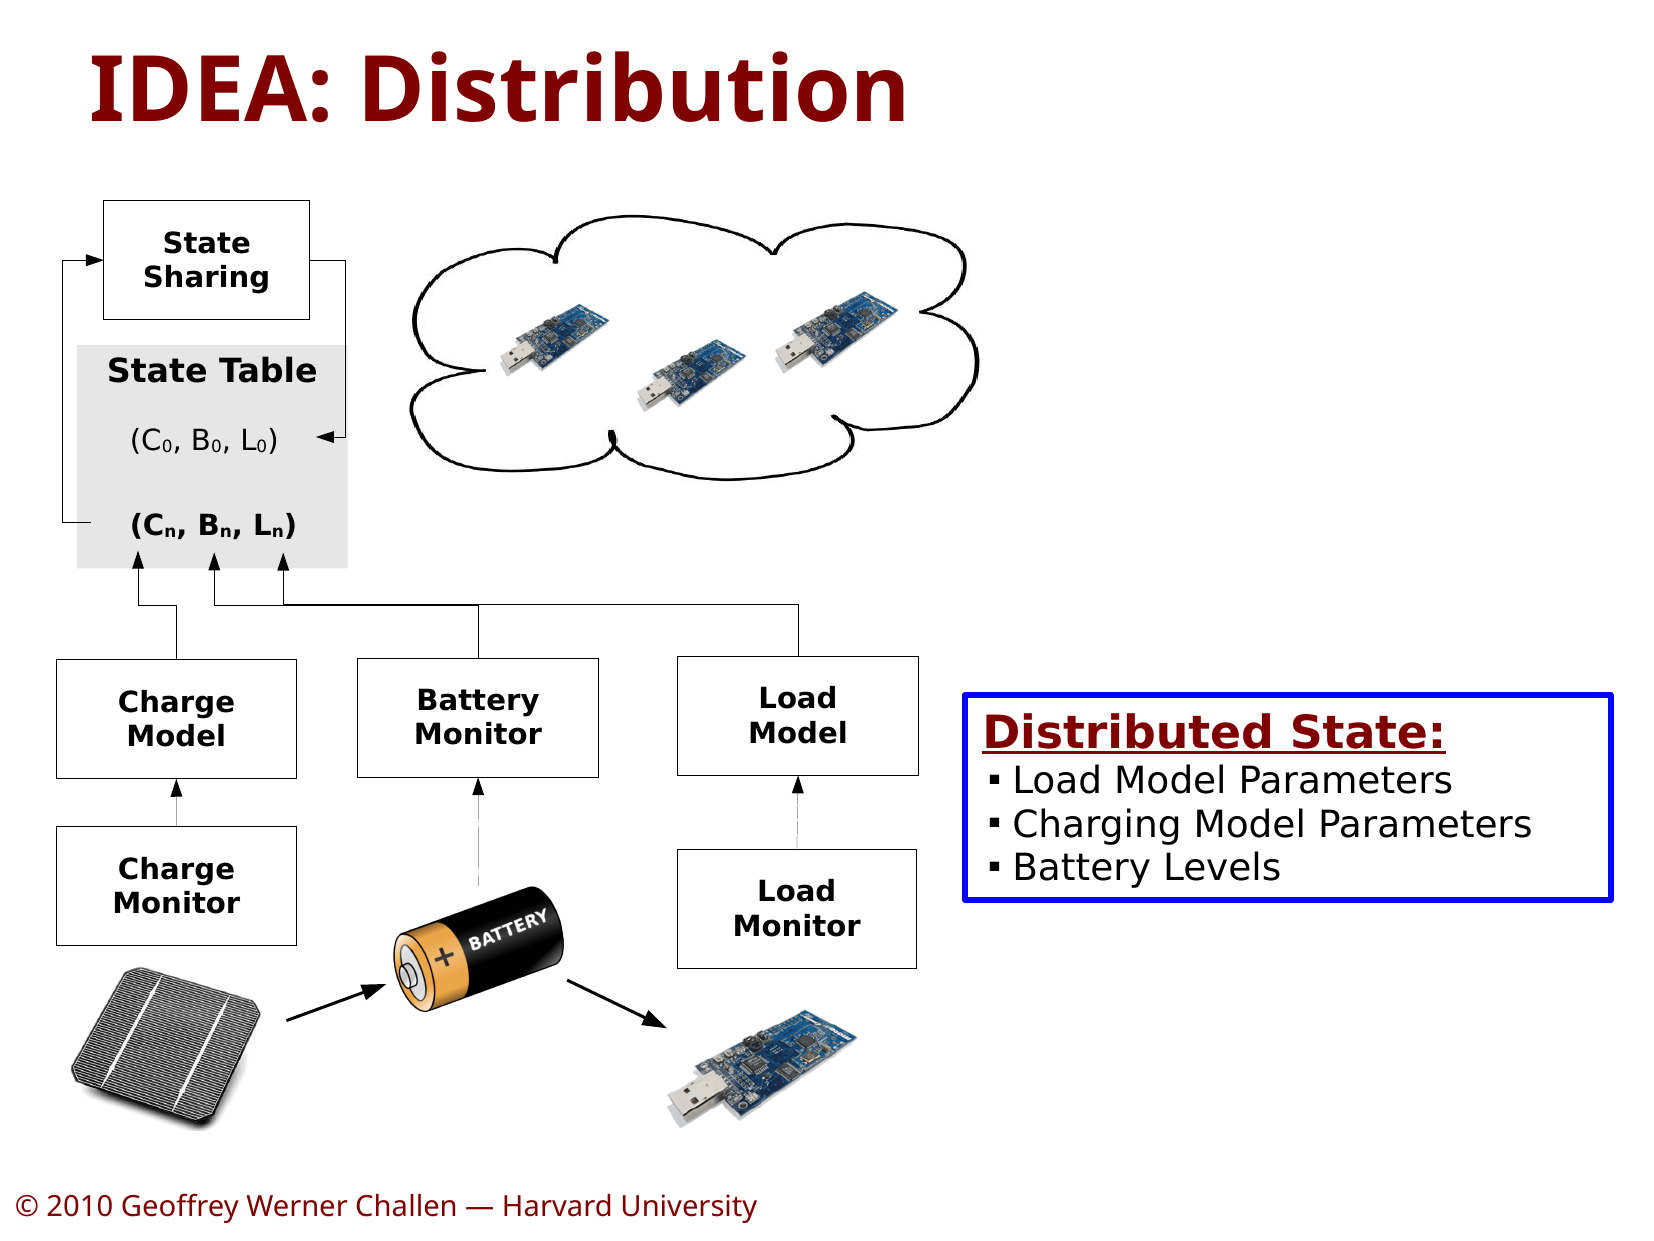

# IDEA: Distribution
State
Sharing
State Table
(C0, B0, L0)
(Cn, Bn, Ln)
Load
Model
Battery
Monitor
Charge
Model
Distributed State:
Load Model Parameters
Charging Model Parameters
Battery Levels
Charge
Monitor
Load
Monitor